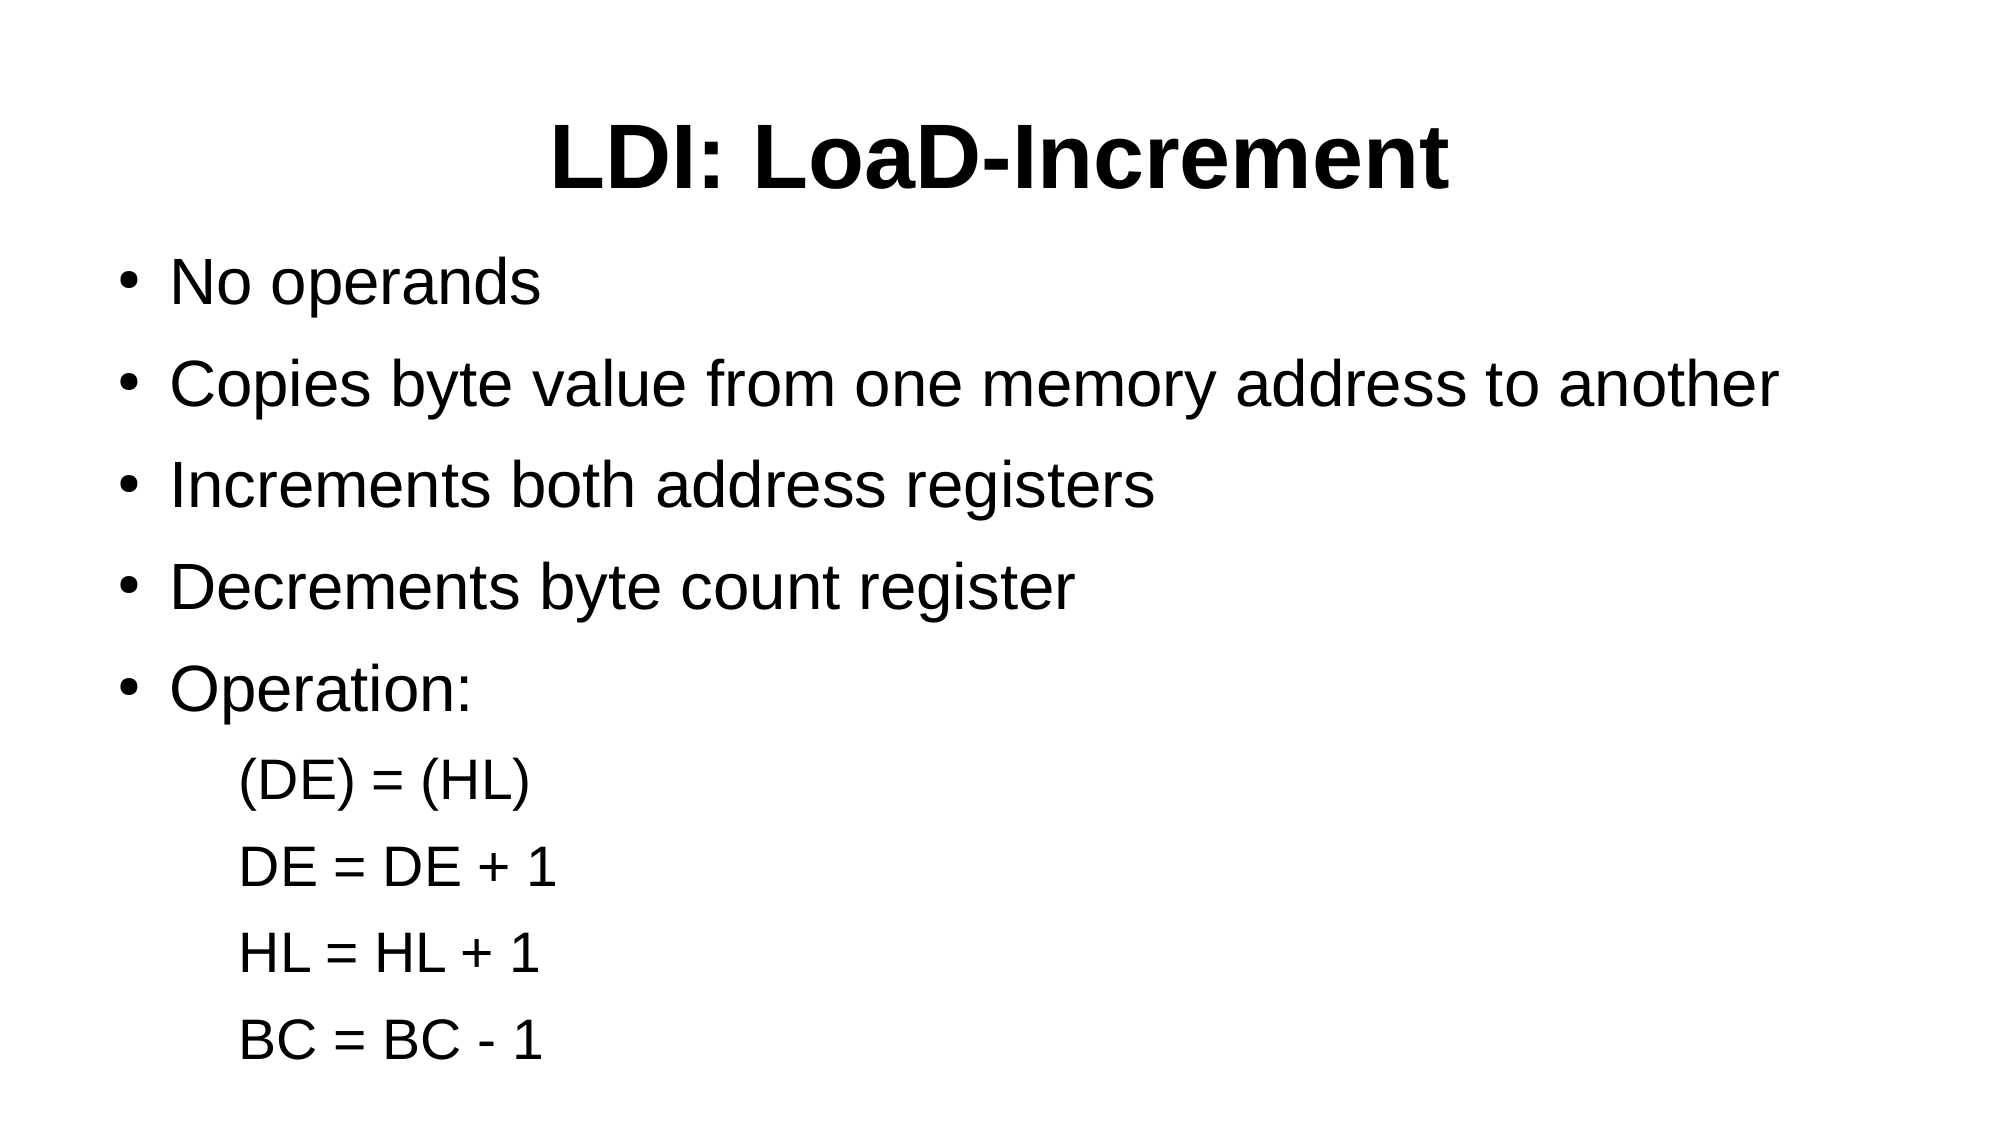

# LDI: LoaD-Increment
No operands
Copies byte value from one memory address to another
Increments both address registers
Decrements byte count register
Operation:
(DE) = (HL)
DE = DE + 1
HL = HL + 1
BC = BC - 1